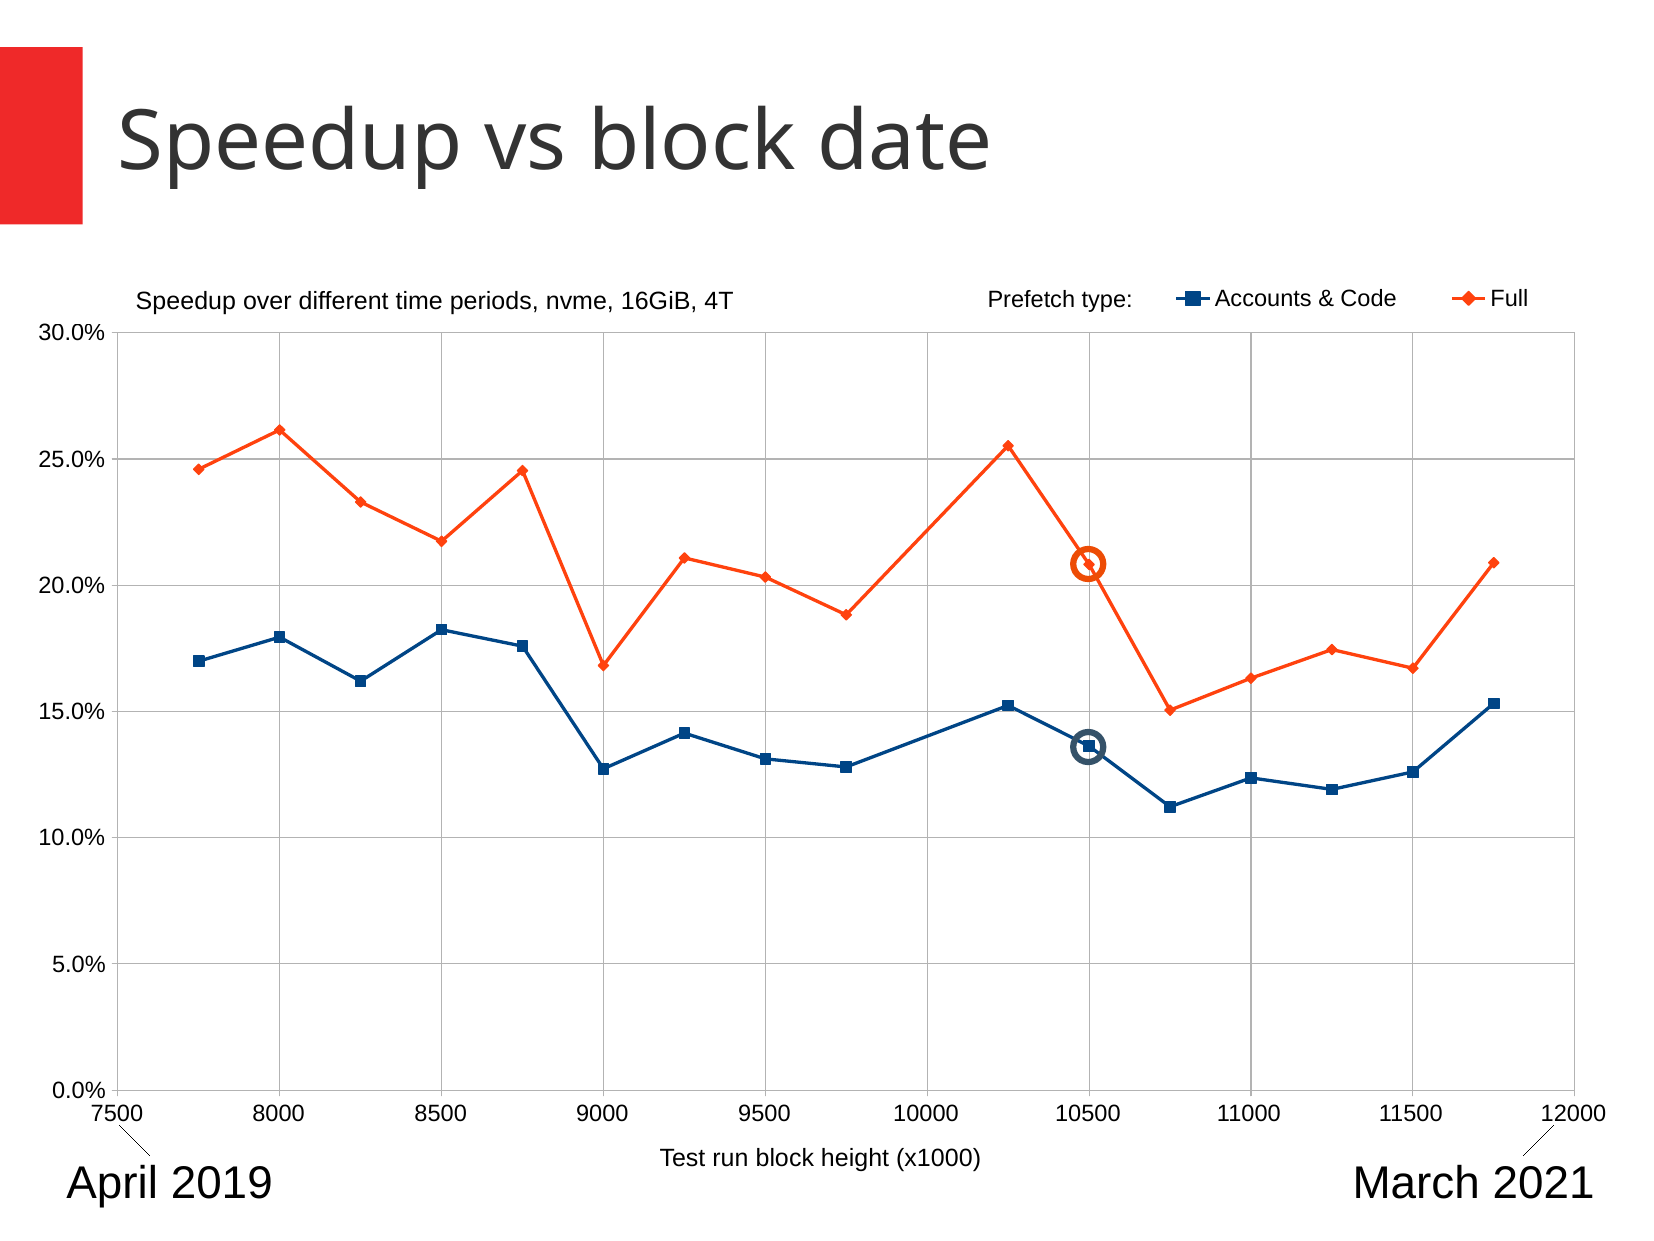

# Speedup vs block date
Speedup over different time periods, nvme, 16GiB, 4T
34
Test run block height (x1000)
April 2019
March 2021